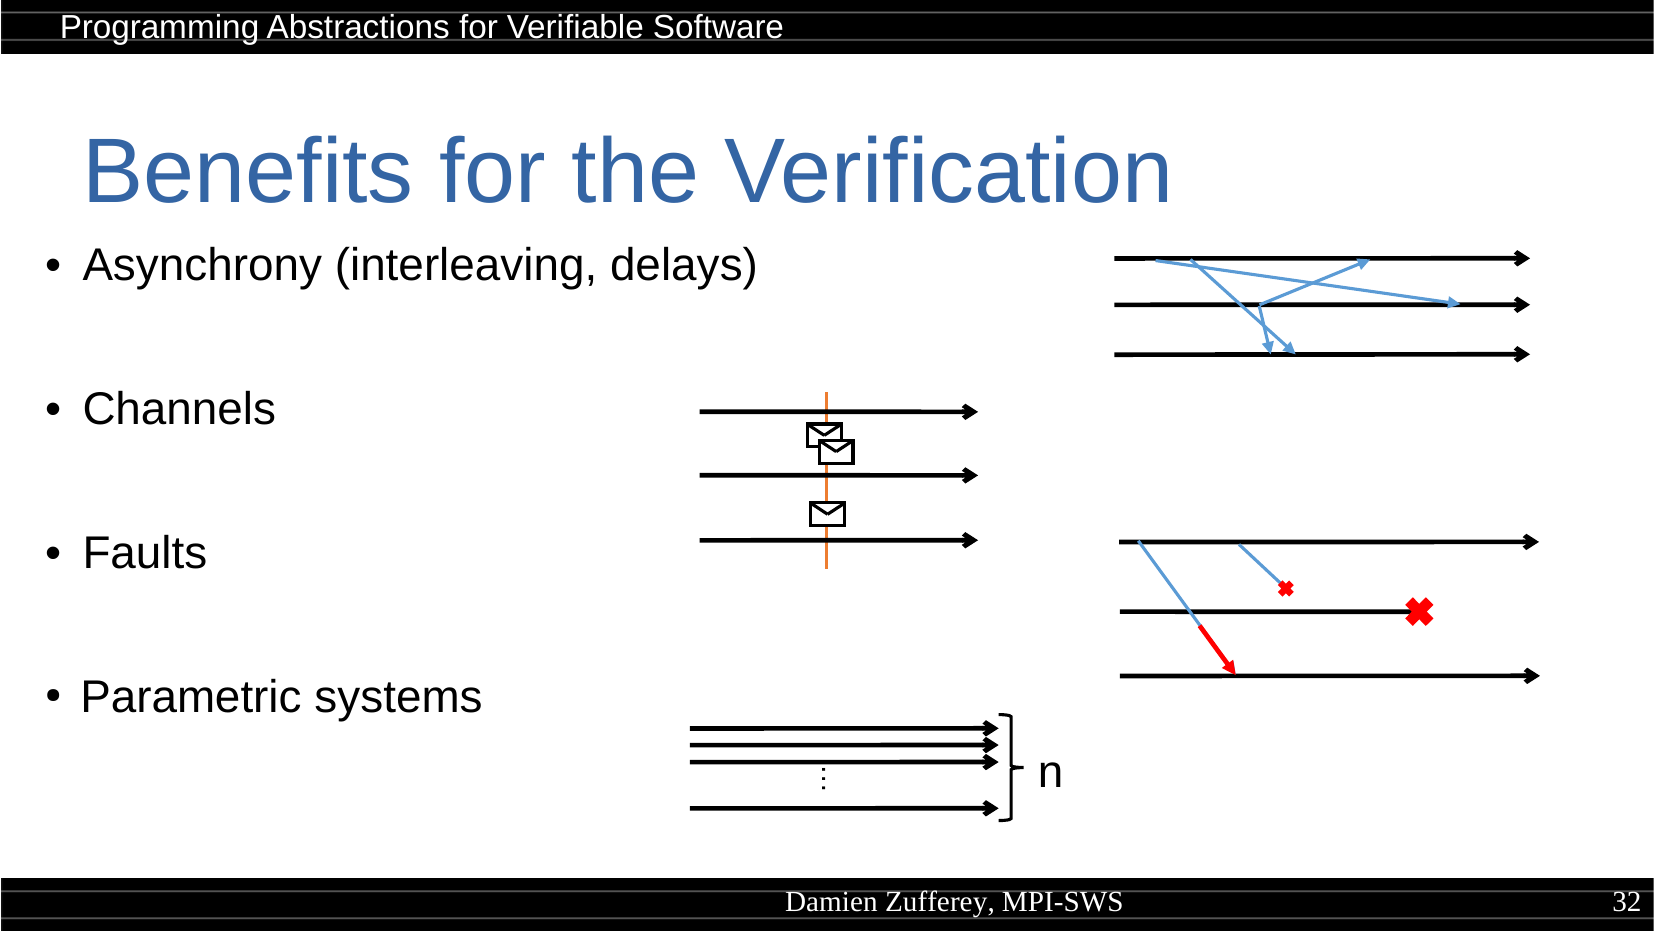

# Benefits for the Verification
Asynchrony (interleaving, delays)
Channels
Faults
Parametric systems
n
…